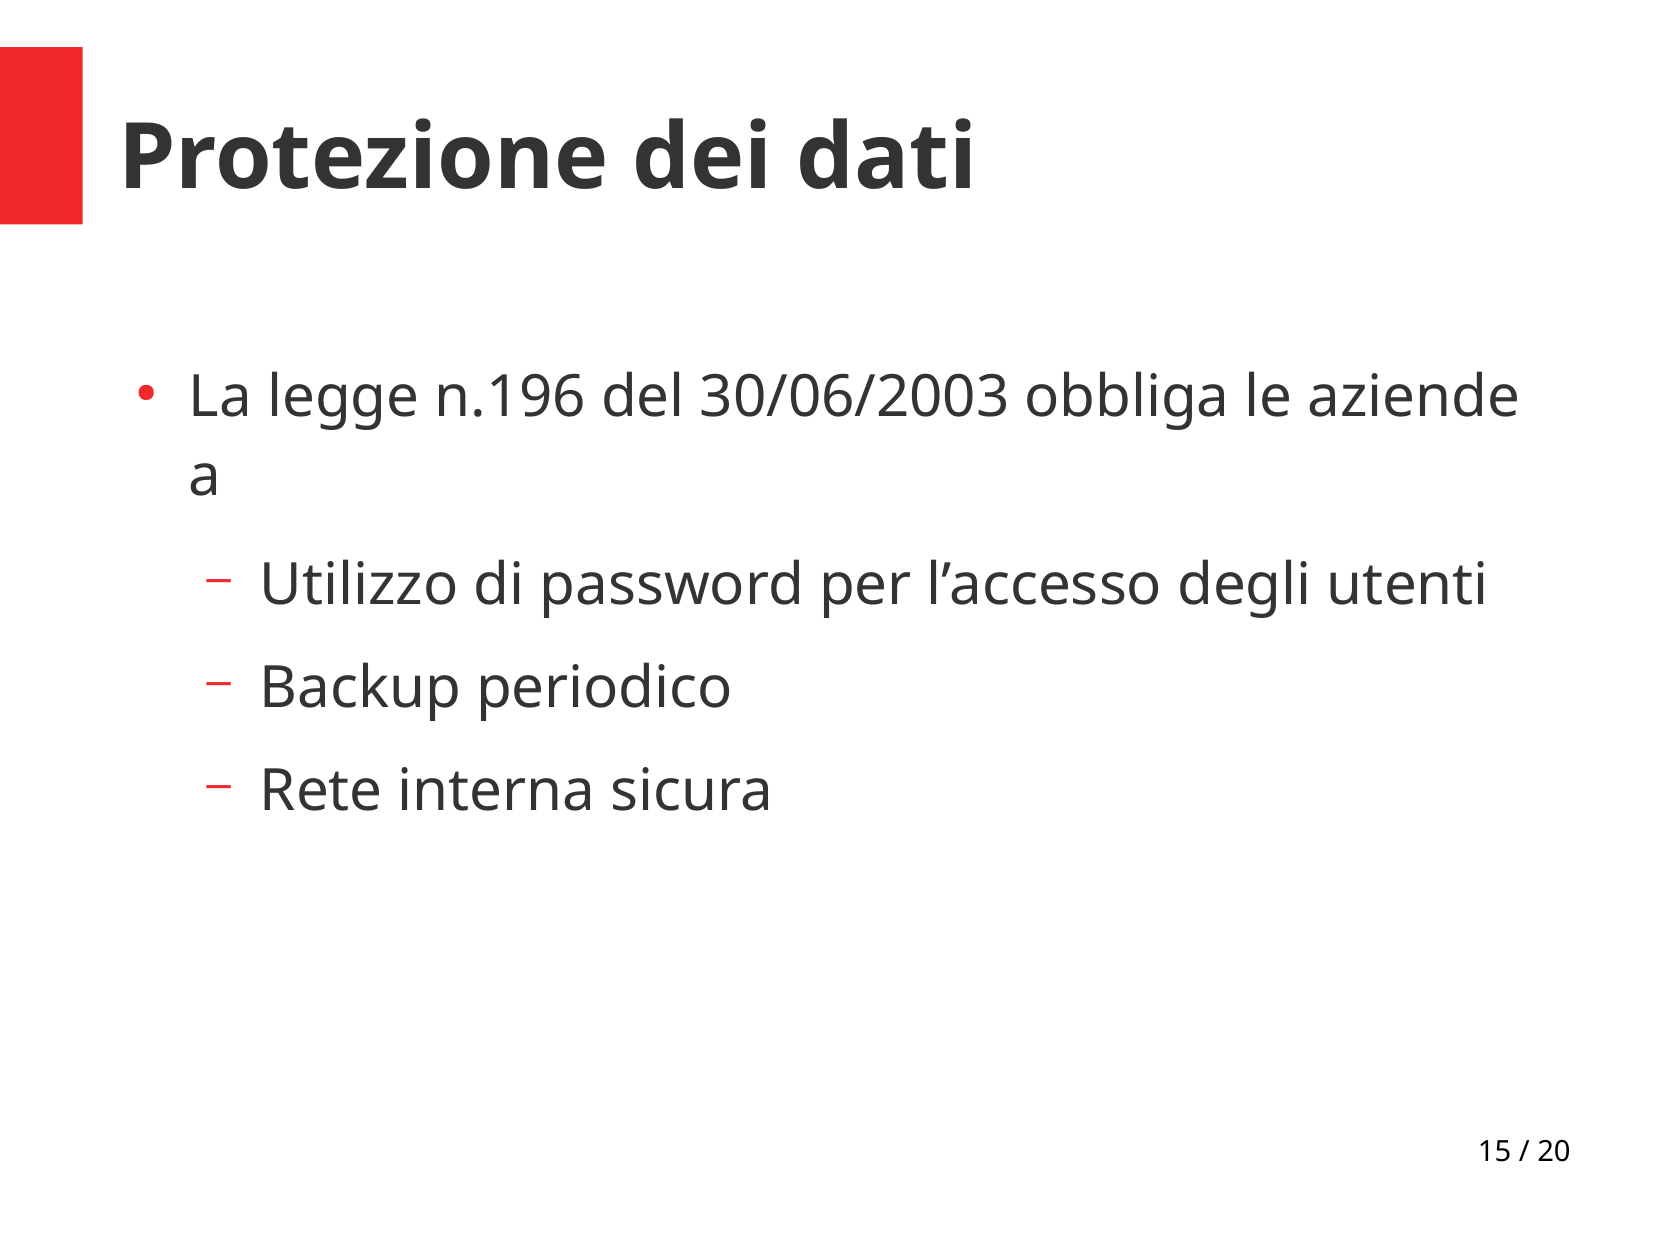

# Protezione dei dati
La legge n.196 del 30/06/2003 obbliga le aziende a
Utilizzo di password per l’accesso degli utenti
Backup periodico
Rete interna sicura
15